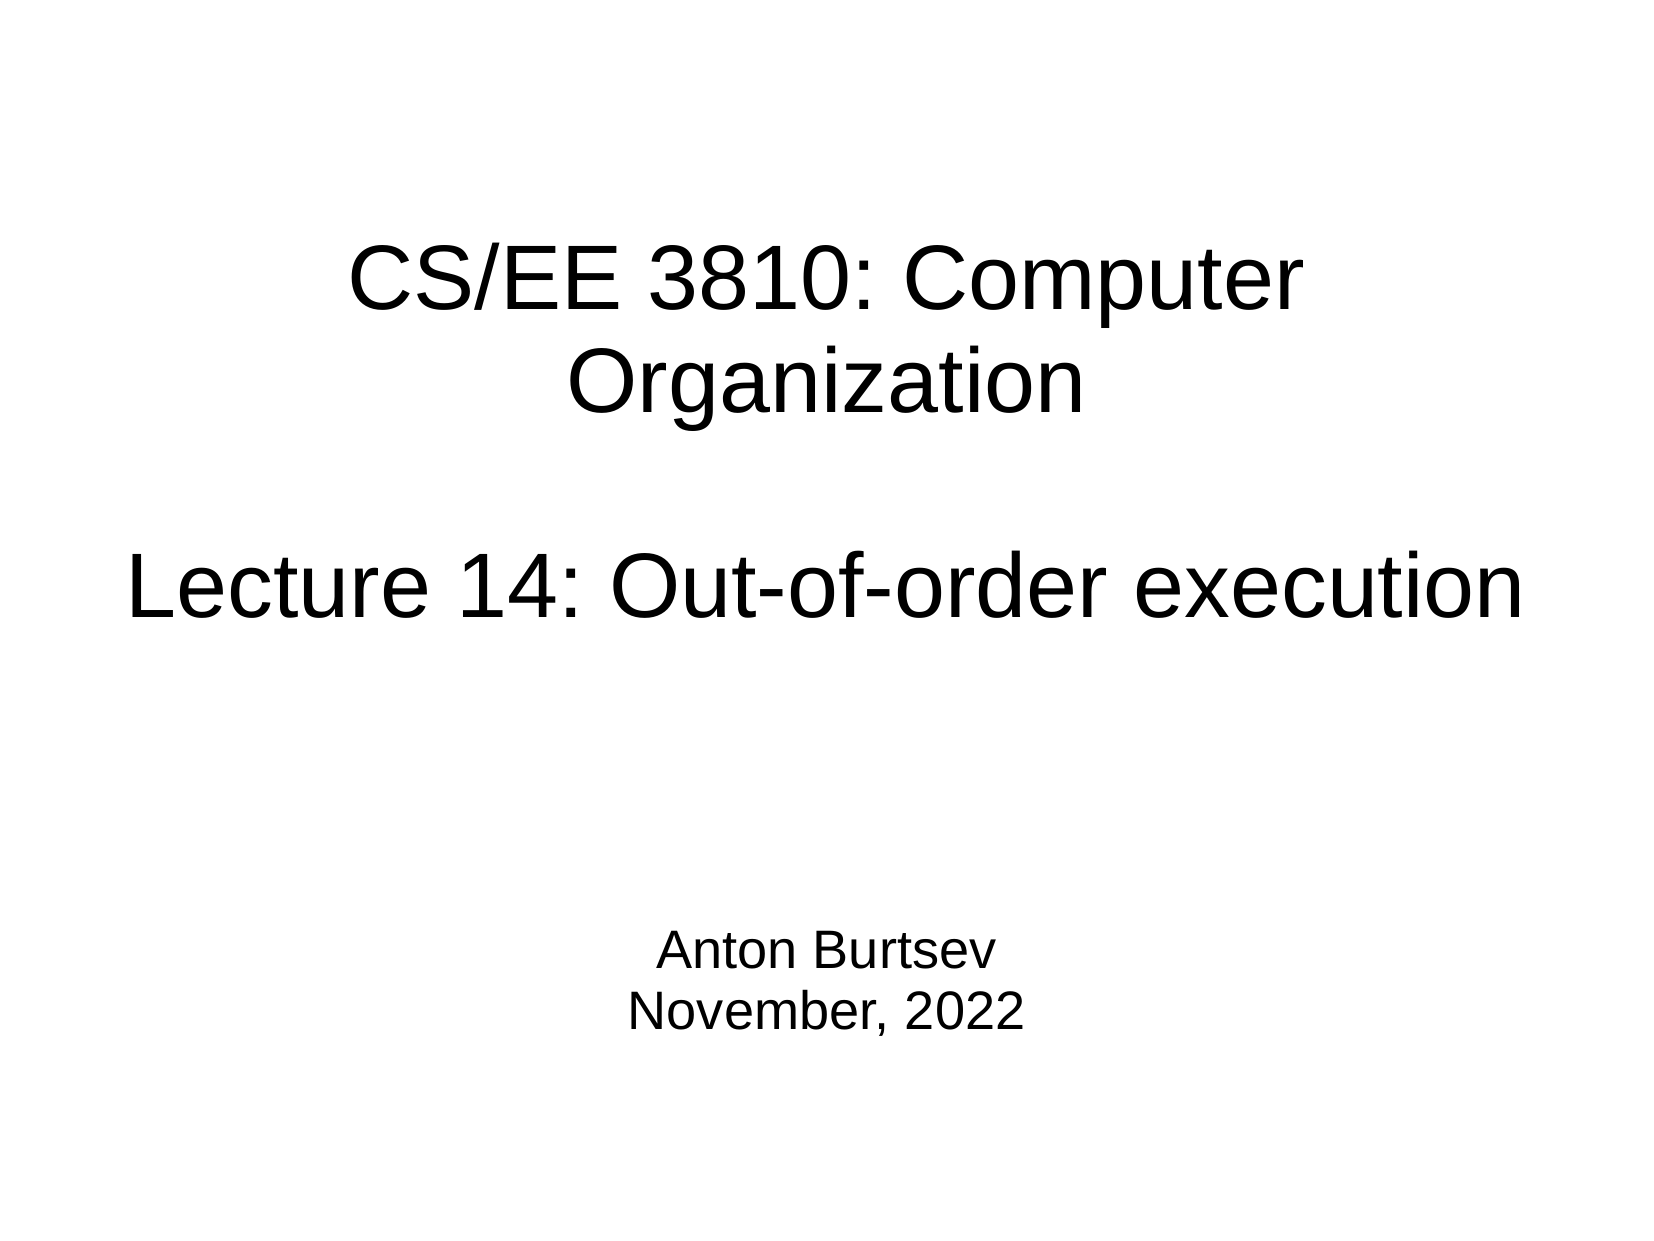

# CS/EE 3810: Computer Organization Lecture 14: Out-of-order execution
Anton Burtsev
November, 2022